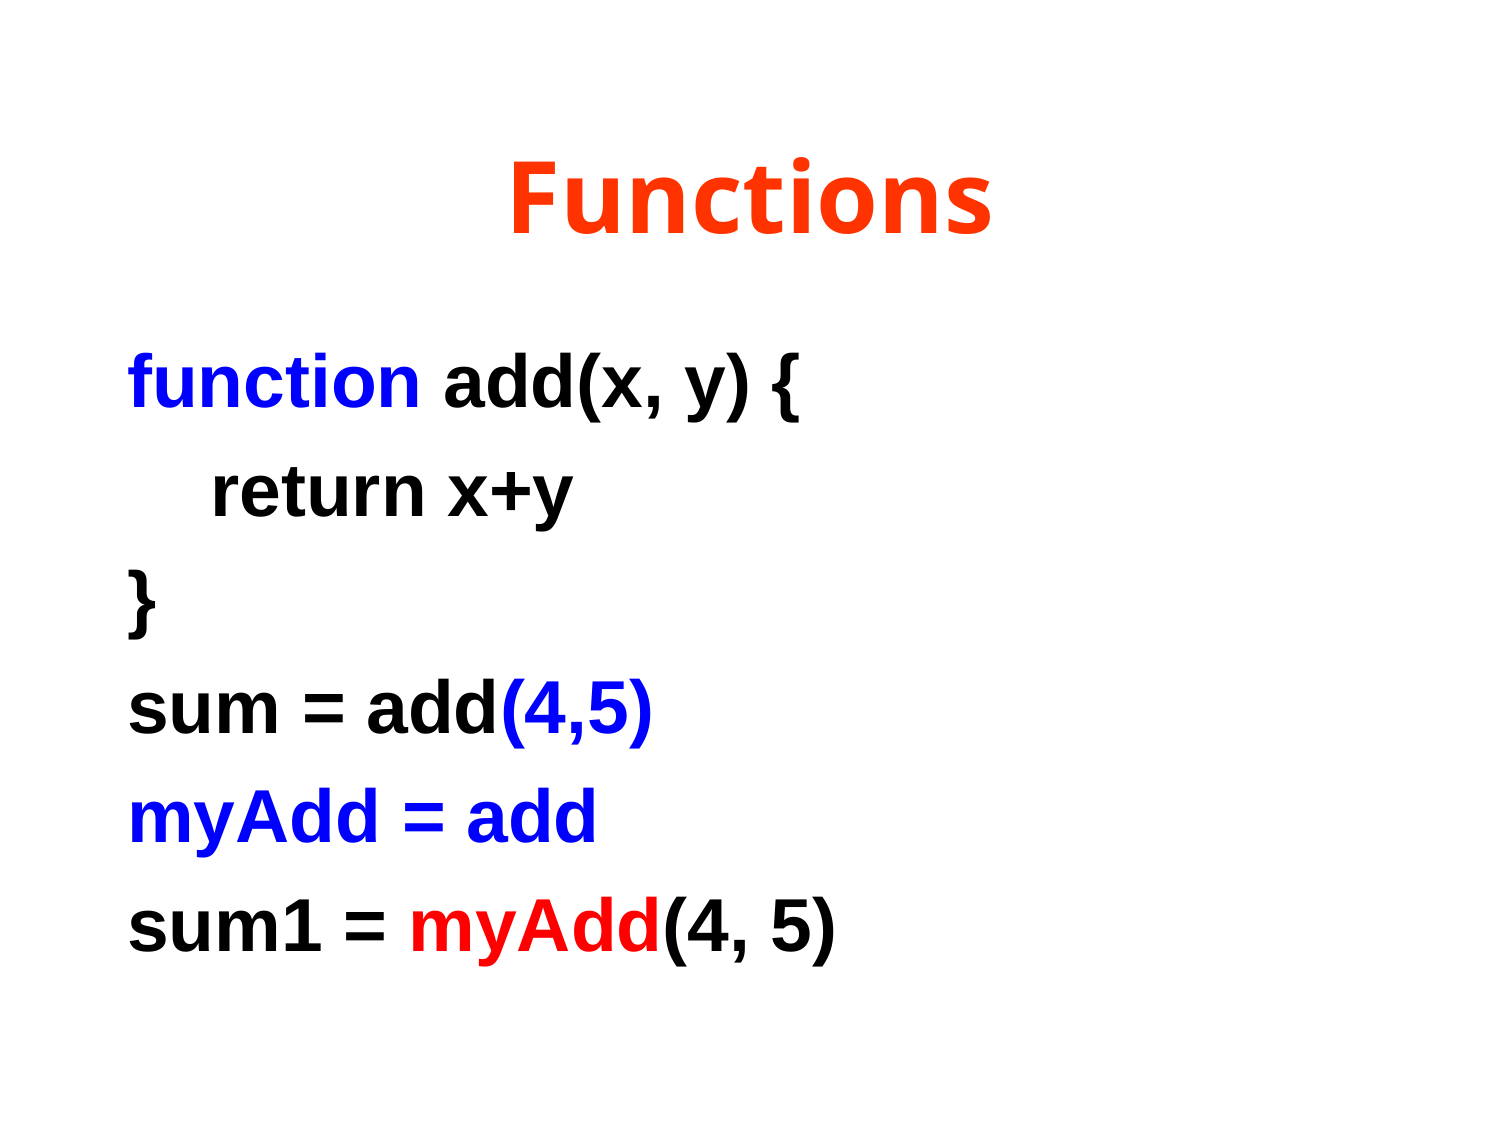

# Functions
function add(x, y) {
 return x+y
}
sum = add(4,5)
myAdd = add
sum1 = myAdd(4, 5)